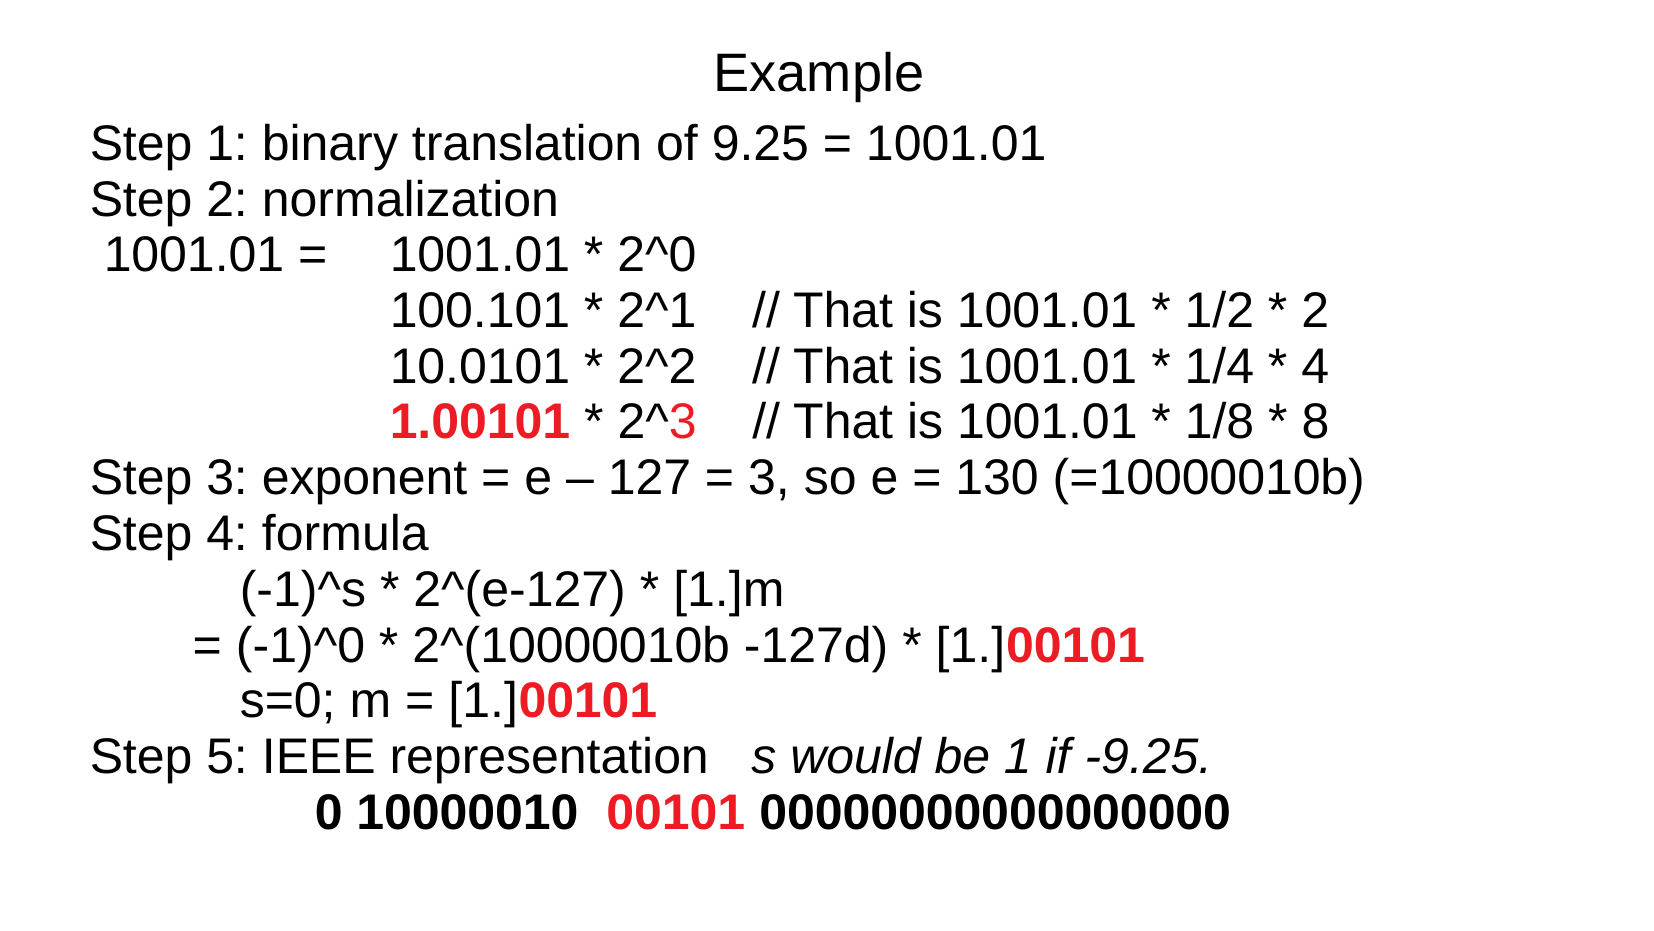

# Example
Step 1: binary translation of 9.25 = 1001.01
Step 2: normalization
 1001.01 = 	1001.01 * 2^0
 				100.101 * 2^1 // That is 1001.01 * 1/2 * 2
 				10.0101 * 2^2 // That is 1001.01 * 1/4 * 4
 				1.00101 * 2^3 // That is 1001.01 * 1/8 * 8
Step 3: exponent = e – 127 = 3, so e = 130 (=10000010b)
Step 4: formula
		(-1)^s * 2^(e-127) * [1.]m
	 = (-1)^0 * 2^(10000010b -127d) * [1.]00101
		s=0; m = [1.]00101
Step 5: IEEE representation s would be 1 if -9.25.
			0 10000010 00101 00000000000000000